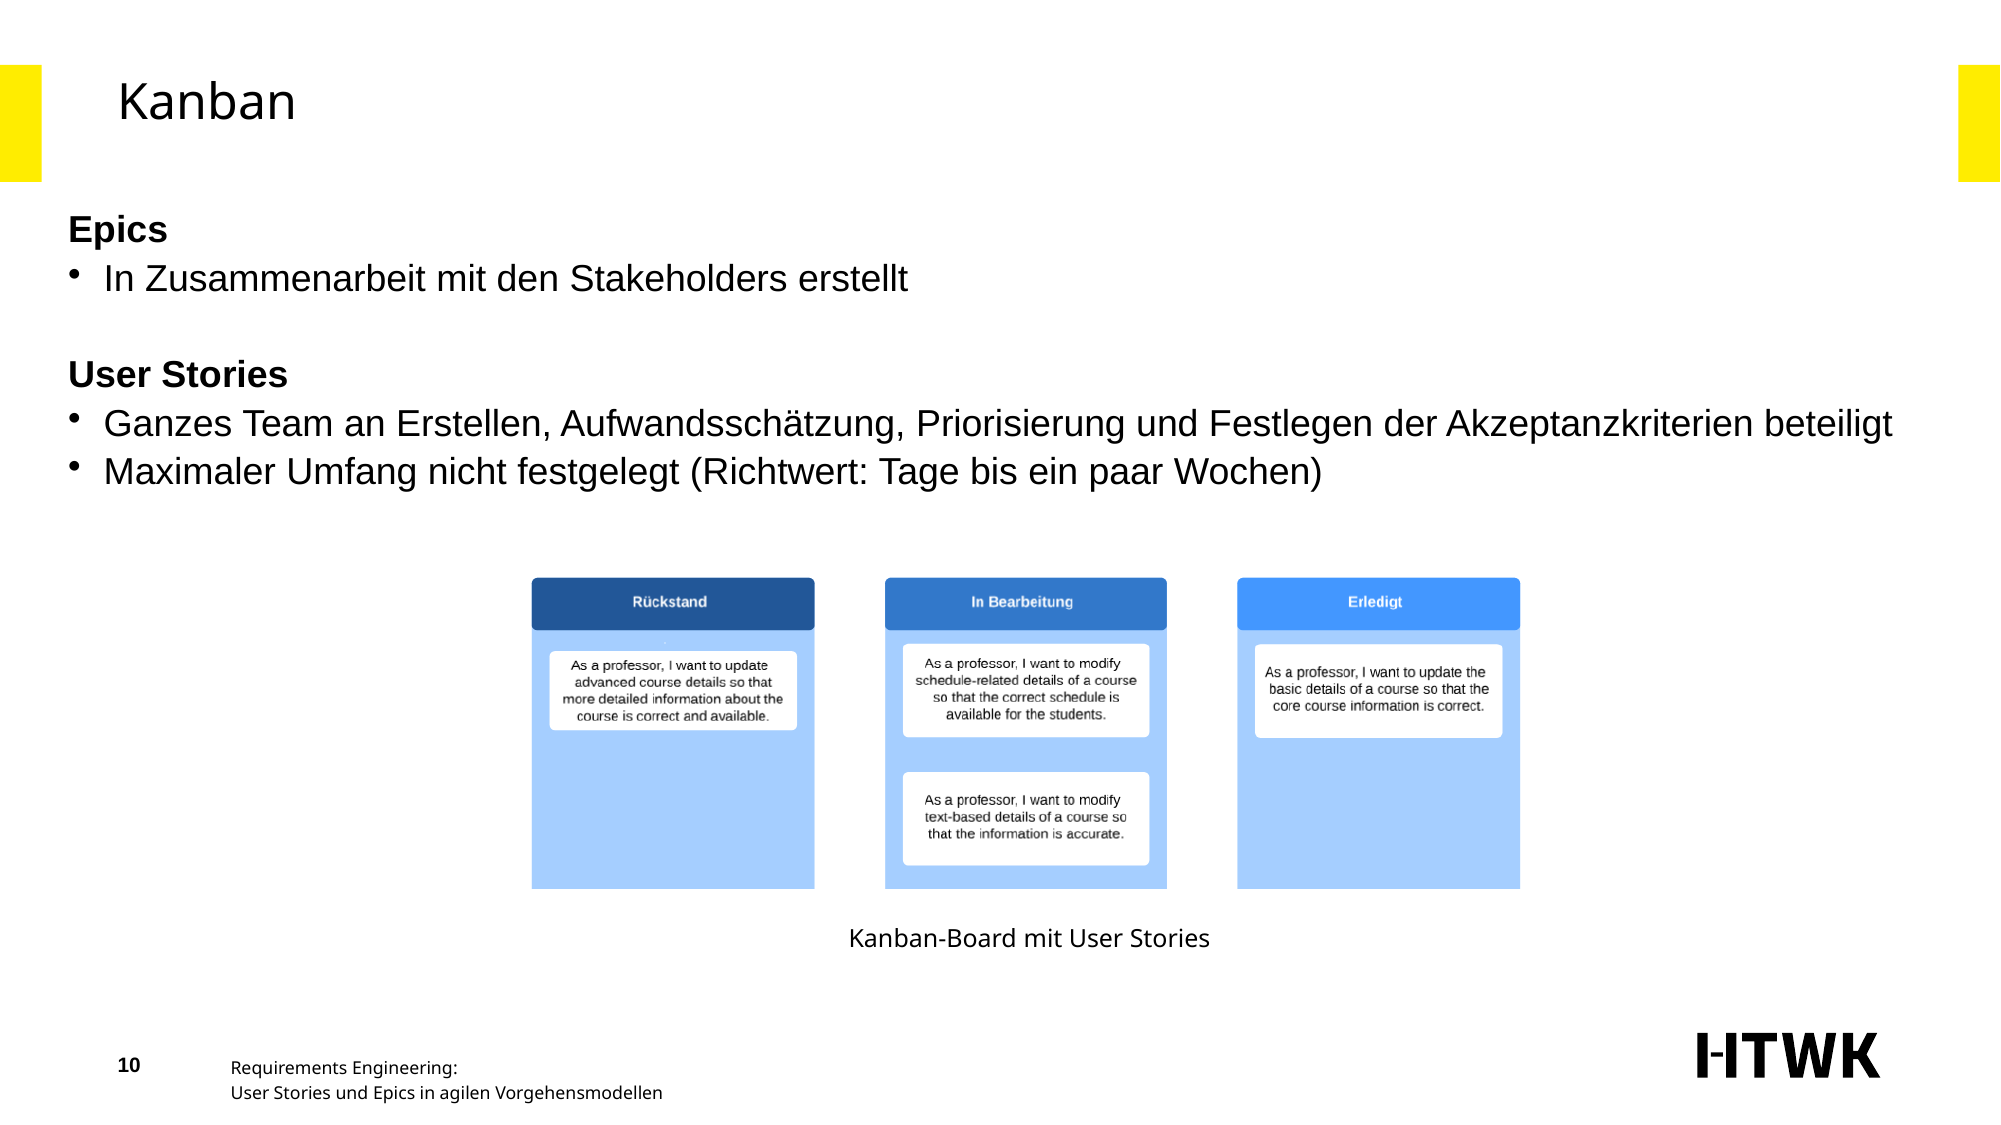

# Kanban
Epics
In Zusammenarbeit mit den Stakeholders erstellt
User Stories
Ganzes Team an Erstellen, Aufwandsschätzung, Priorisierung und Festlegen der Akzeptanzkriterien beteiligt
Maximaler Umfang nicht festgelegt (Richtwert: Tage bis ein paar Wochen)
Kanban-Board mit User Stories
10